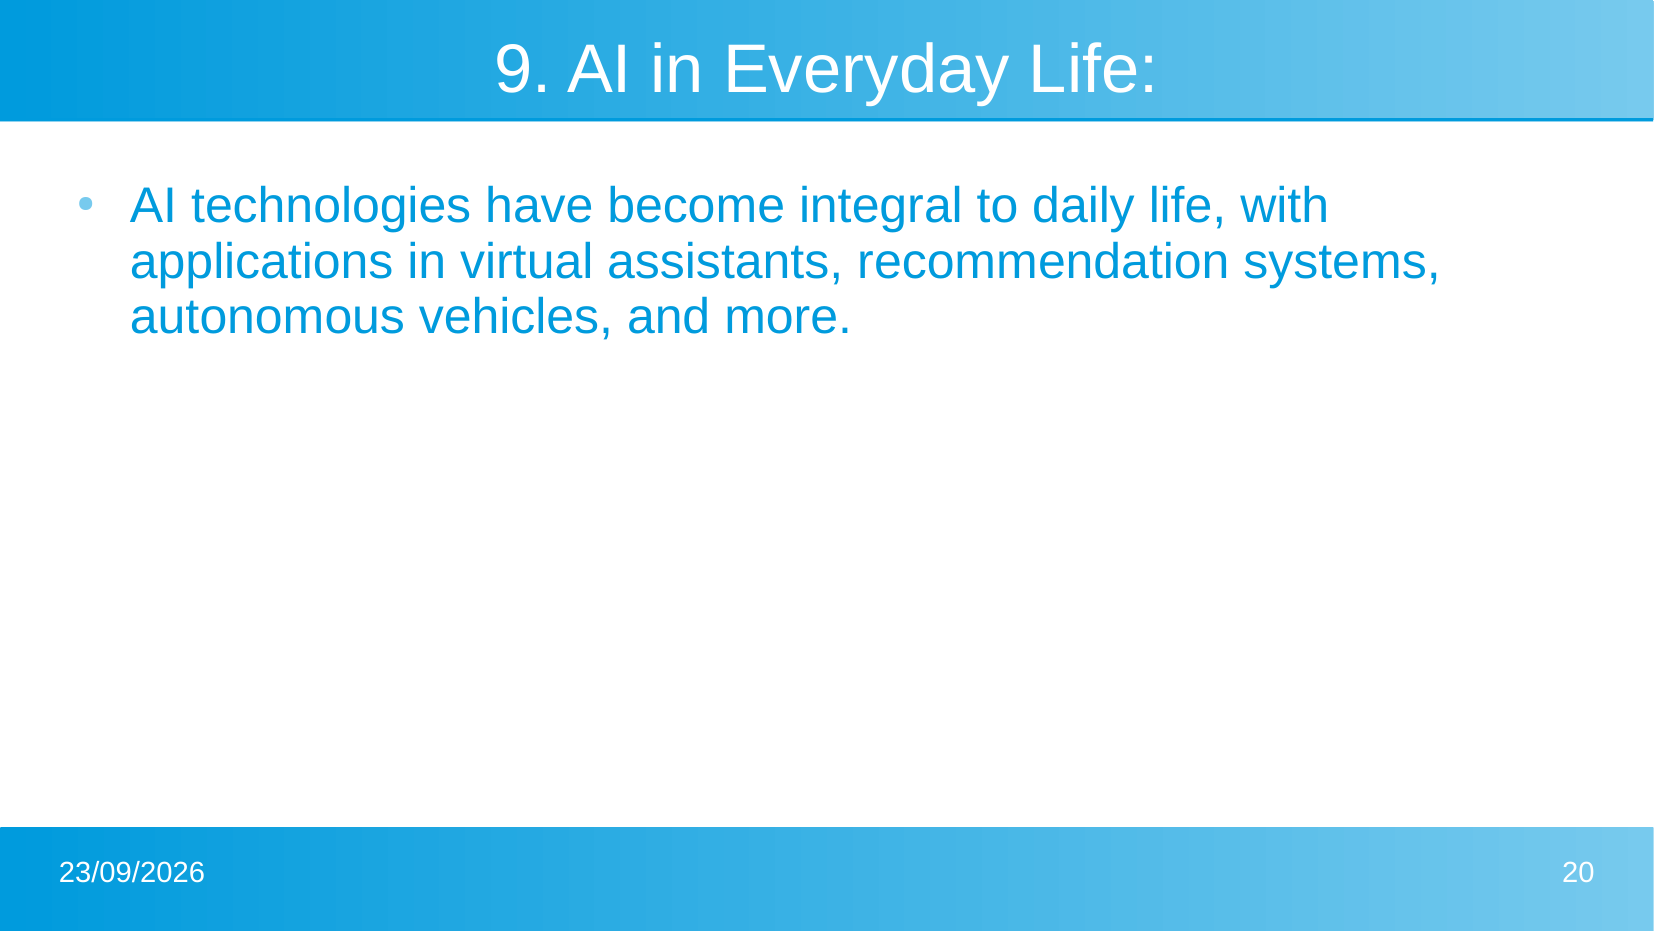

# 9. AI in Everyday Life:
AI technologies have become integral to daily life, with applications in virtual assistants, recommendation systems, autonomous vehicles, and more.
20